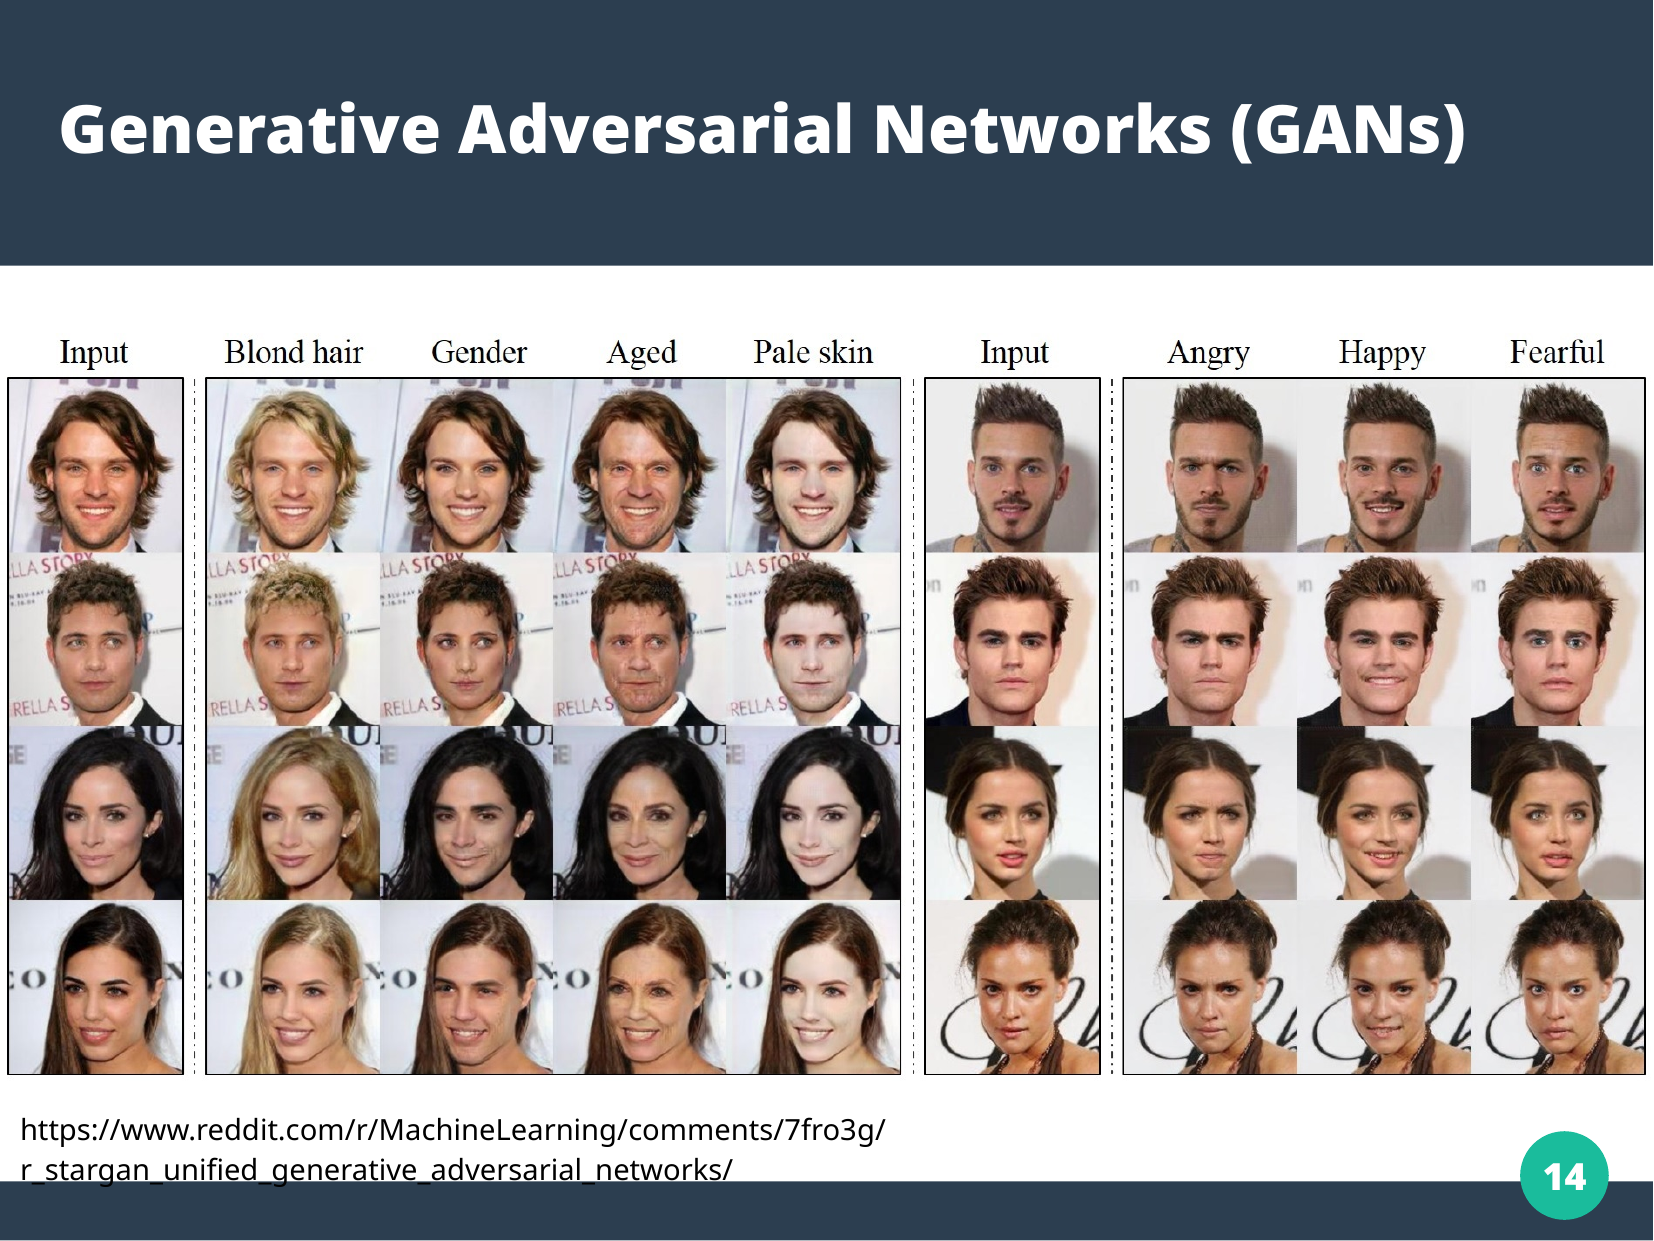

# Generative Adversarial Networks (GANs)
https://www.reddit.com/r/MachineLearning/comments/7fro3g/
r_stargan_unified_generative_adversarial_networks/
14